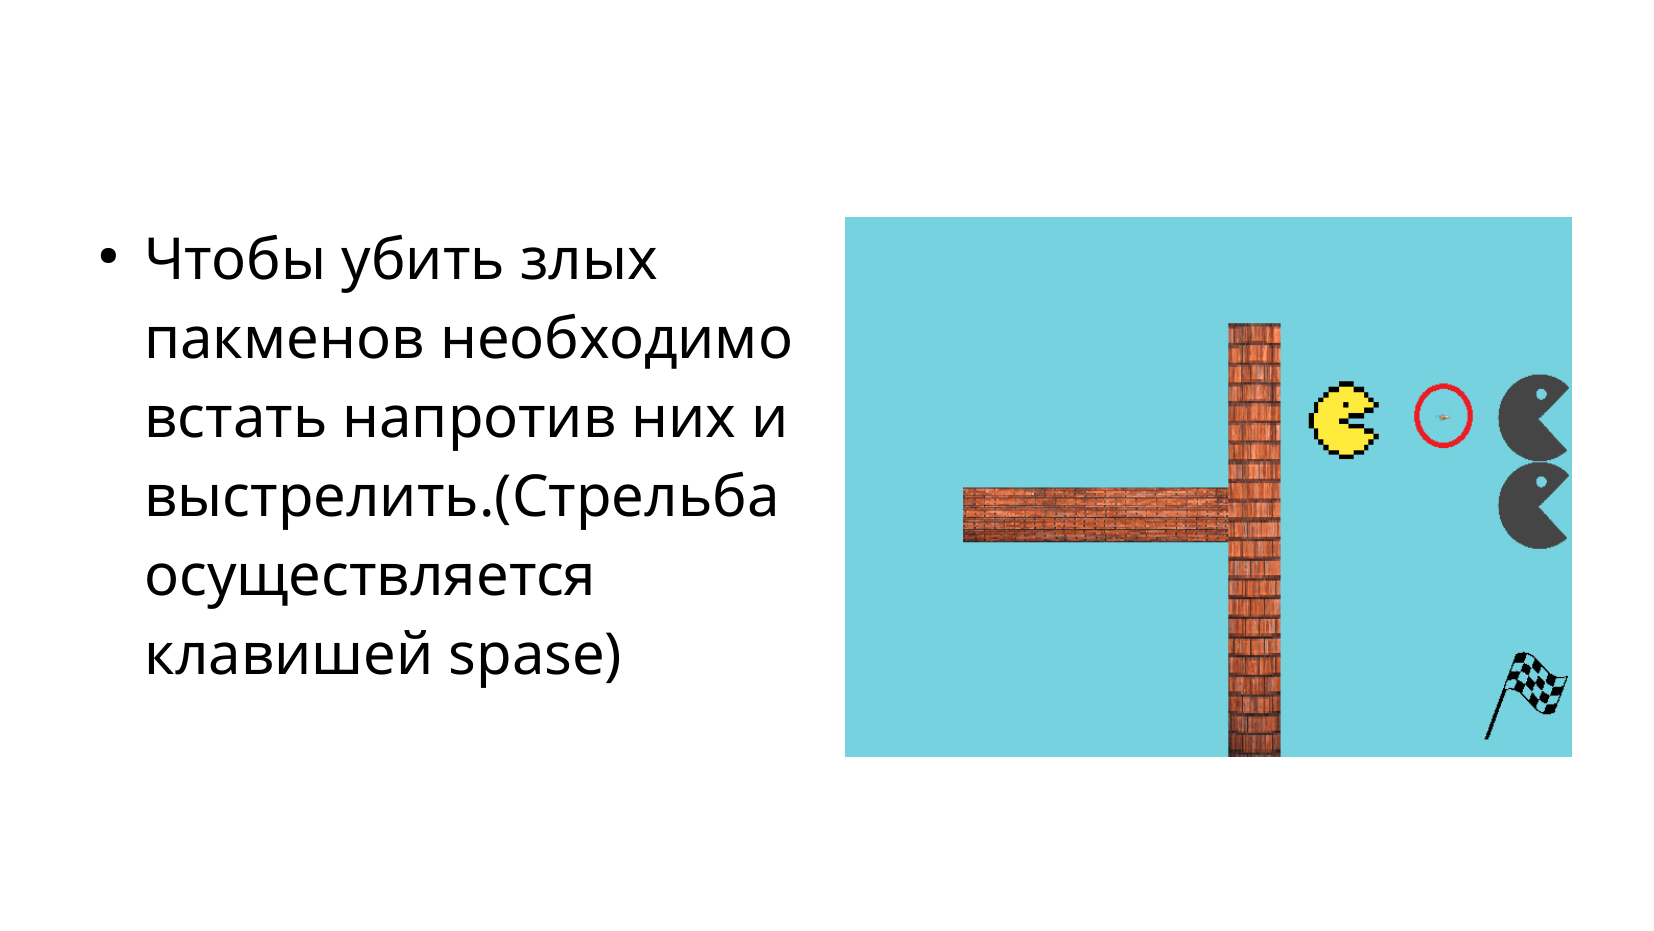

# Чтобы убить злых пакменов необходимо встать напротив них и выстрелить.(Стрельба осуществляется клавишей spase)